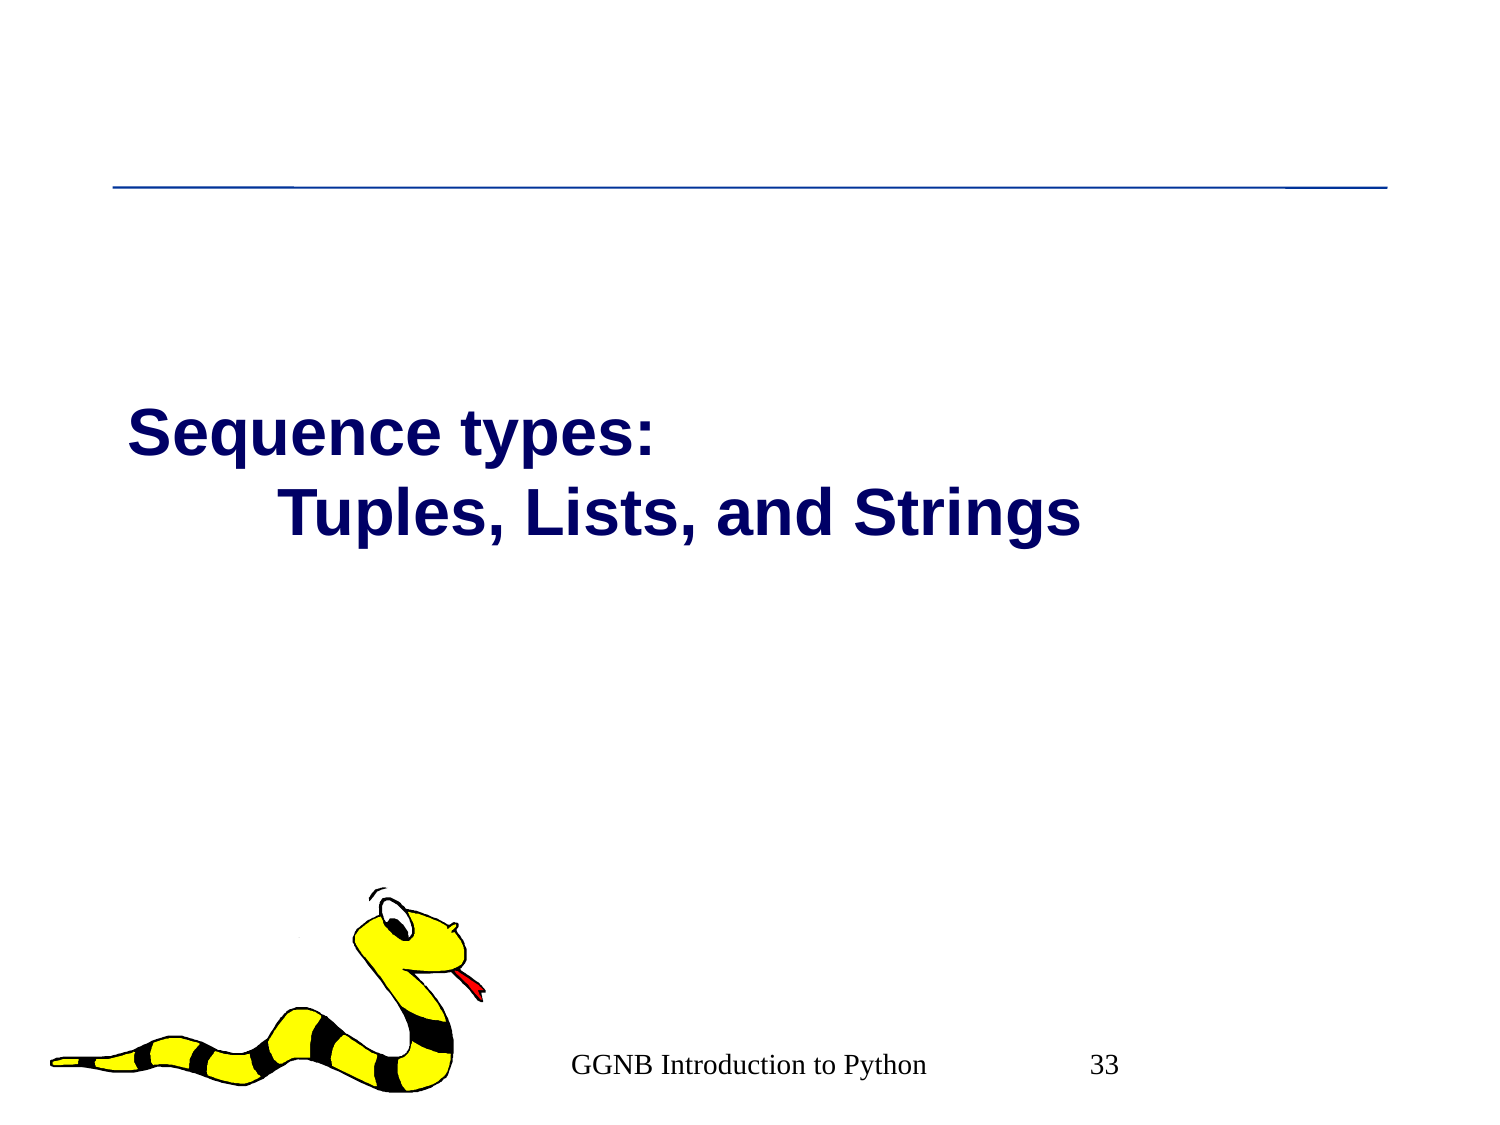

# Sequence types: Tuples, Lists, and Strings
GGNB Introduction to Python
33